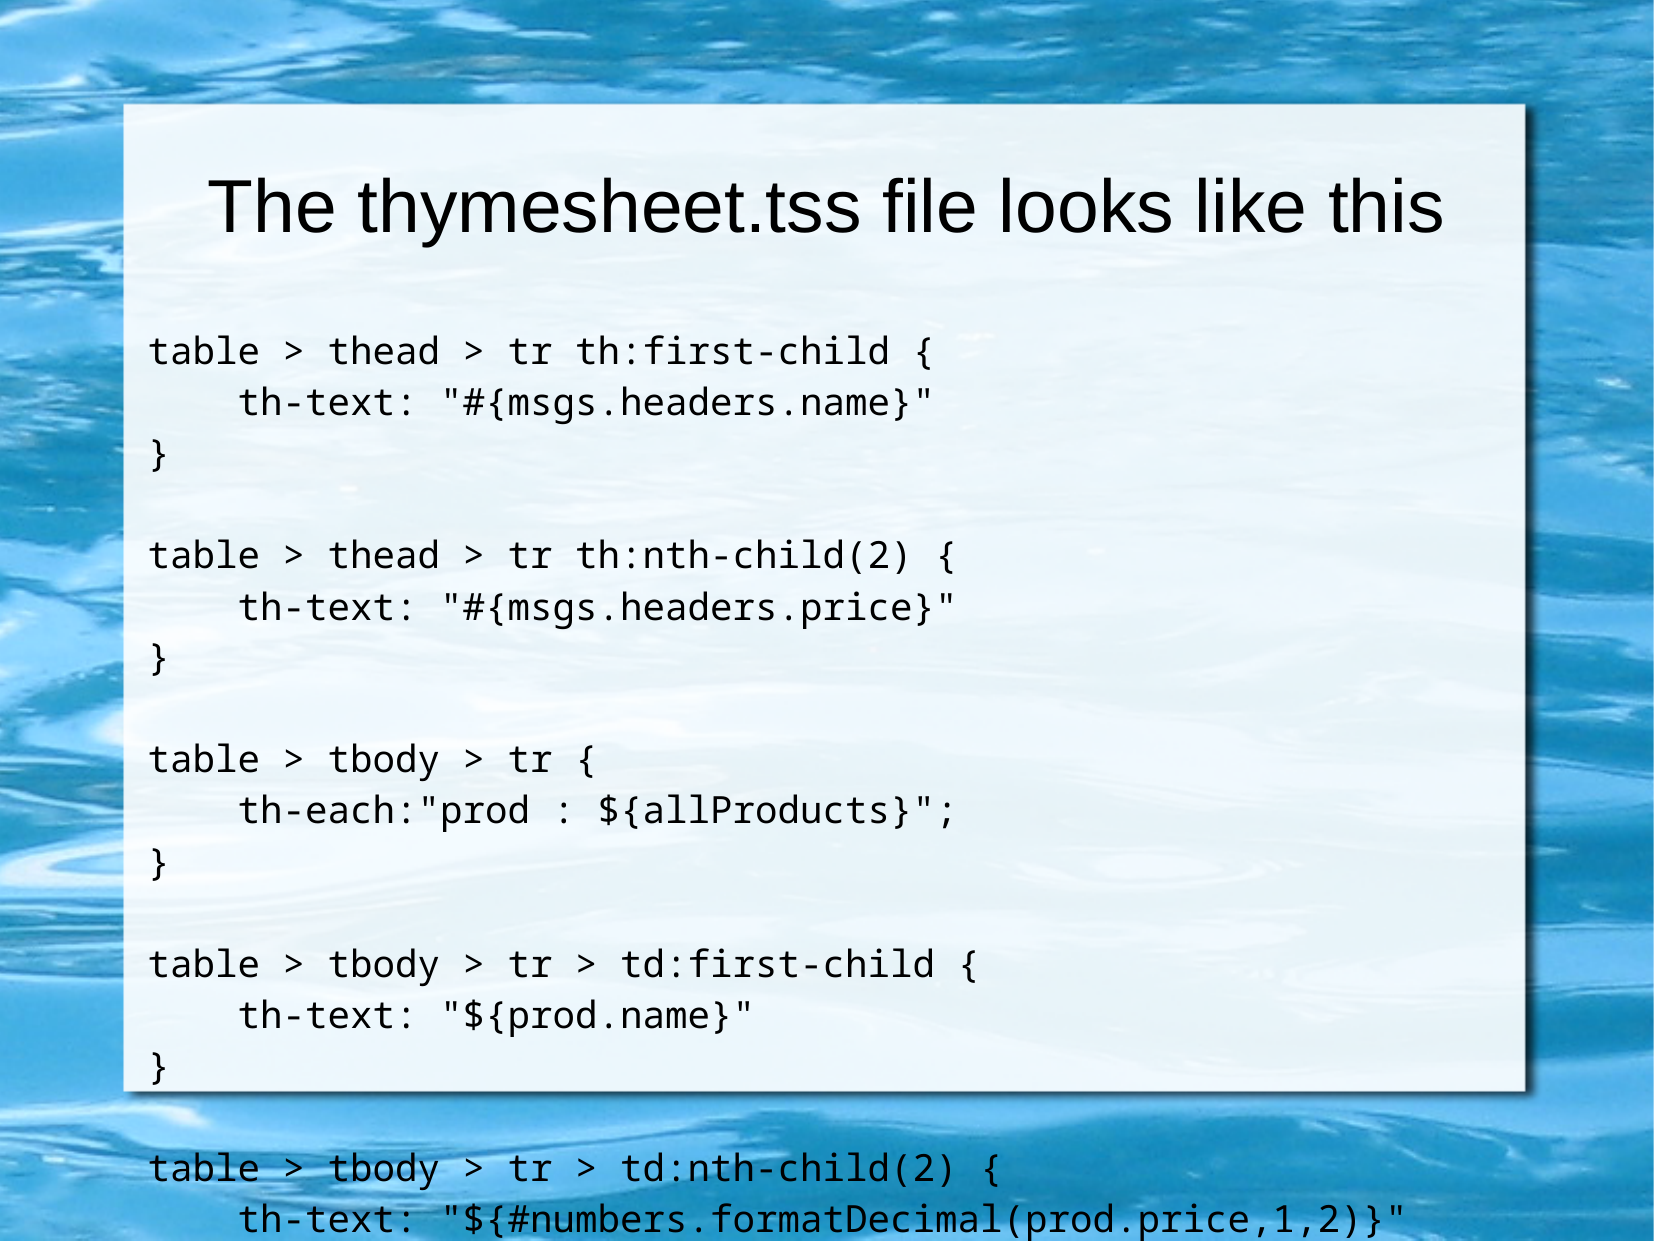

# The thymesheet.tss file looks like this
table > thead > tr th:first-child {
 th-text: "#{msgs.headers.name}"
}
table > thead > tr th:nth-child(2) {
 th-text: "#{msgs.headers.price}"
}
table > tbody > tr {
 th-each:"prod : ${allProducts}";
}
table > tbody > tr > td:first-child {
 th-text: "${prod.name}"
}
table > tbody > tr > td:nth-child(2) {
 th-text: "${#numbers.formatDecimal(prod.price,1,2)}"
}